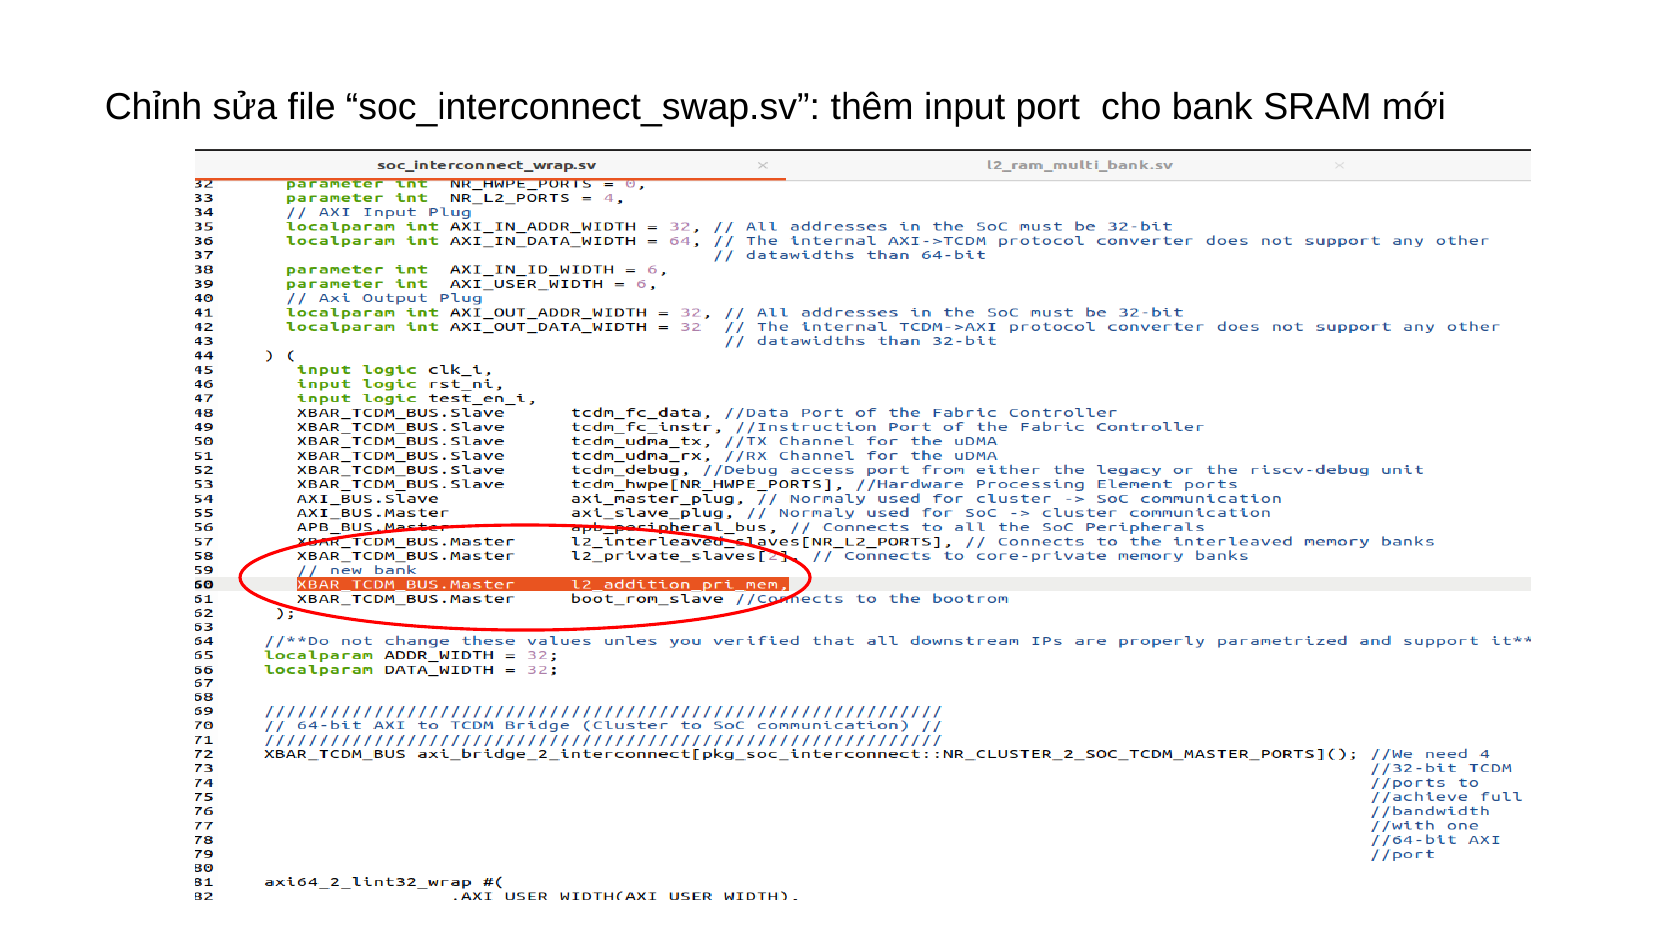

Chỉnh sửa file “soc_interconnect_swap.sv”: thêm input port cho bank SRAM mới